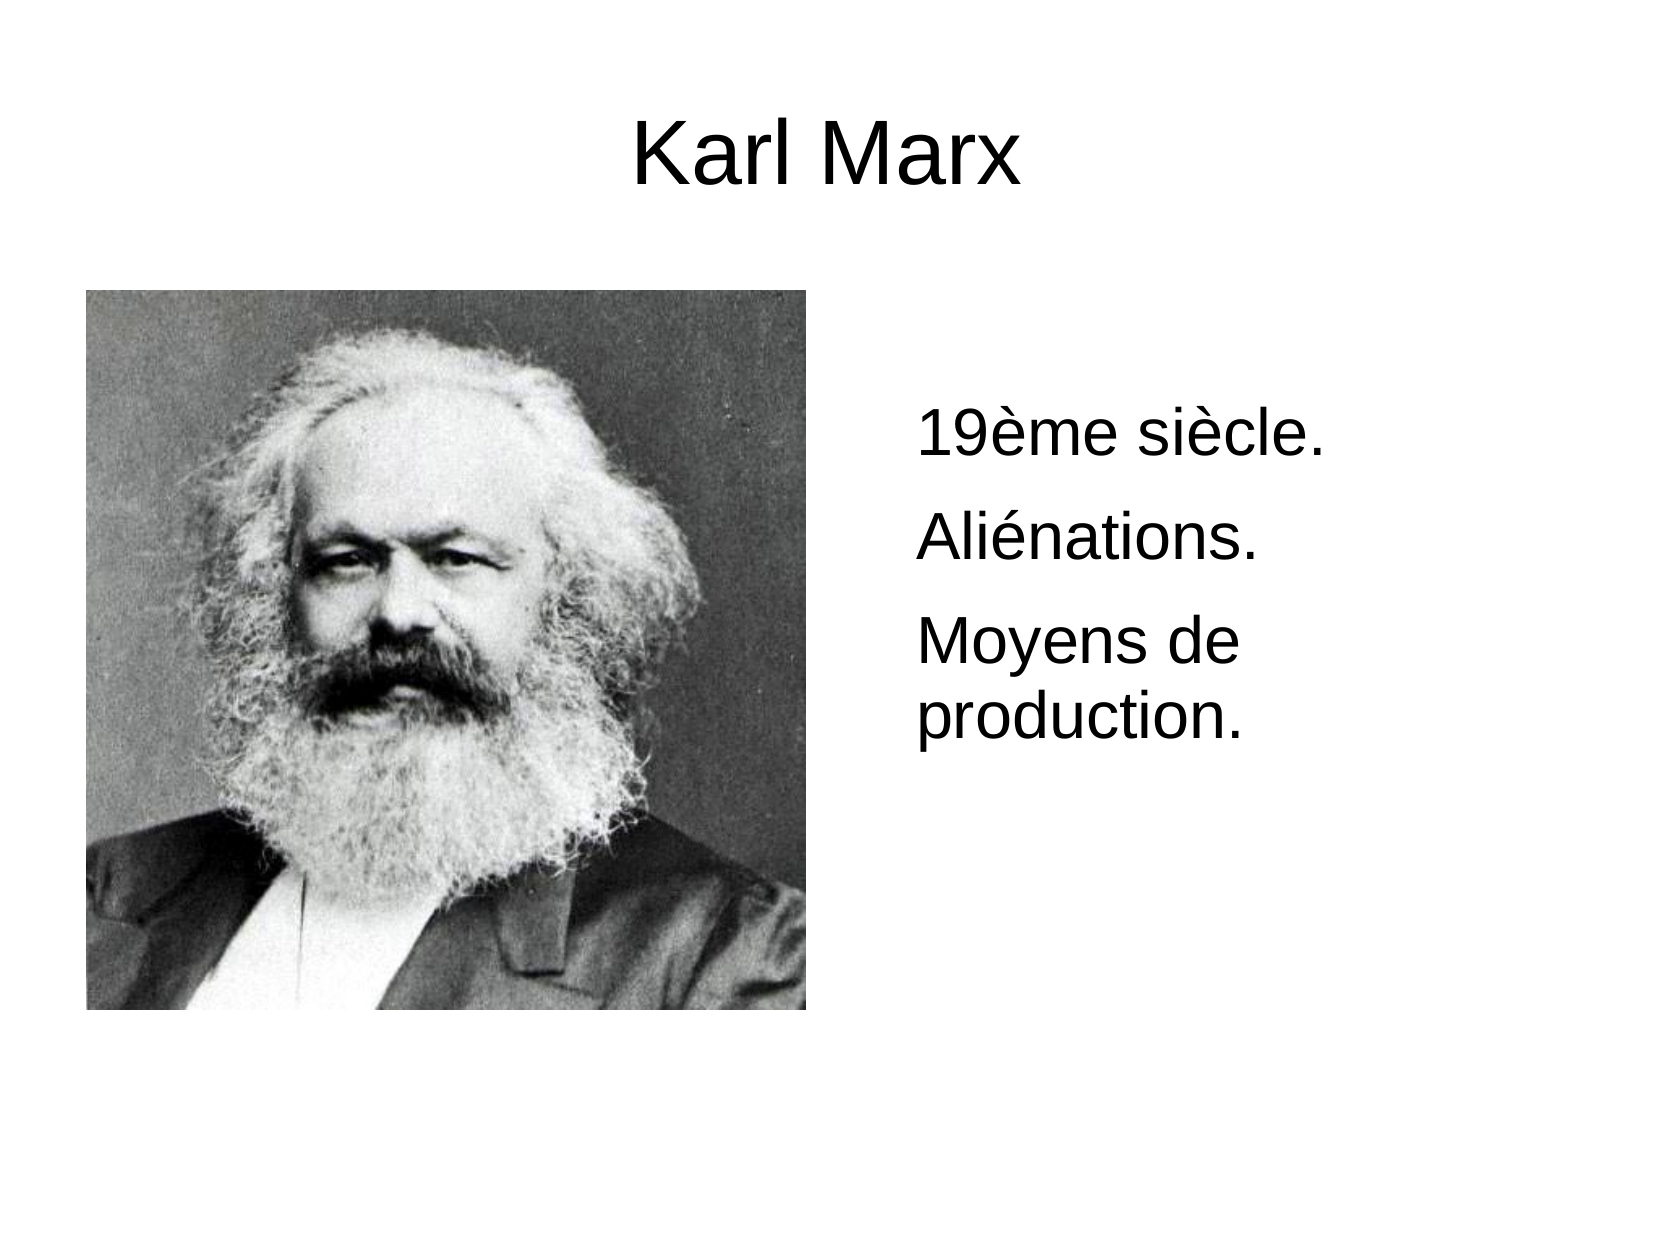

# Karl Marx
19ème siècle.
Aliénations.
Moyens de production.